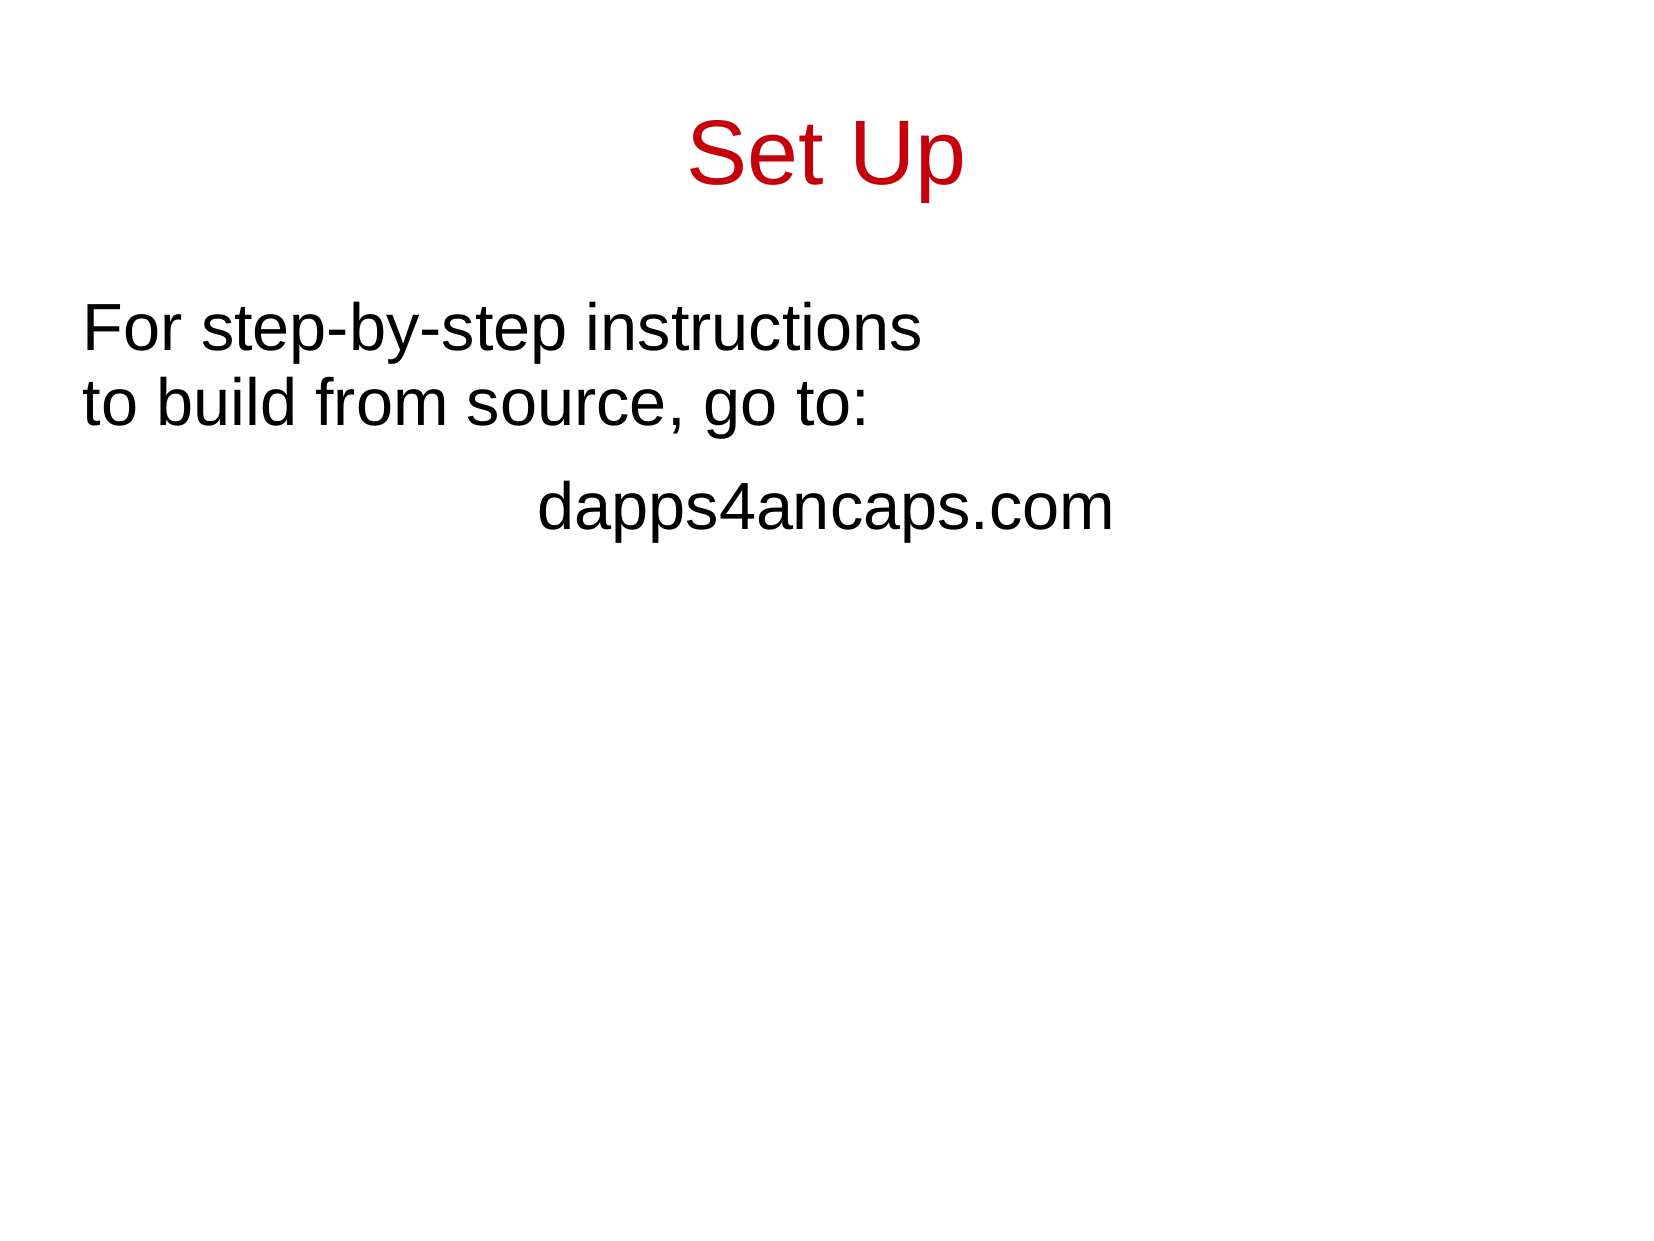

# Set Up
For step-by-step instructions
to build from source, go to:
dapps4ancaps.com